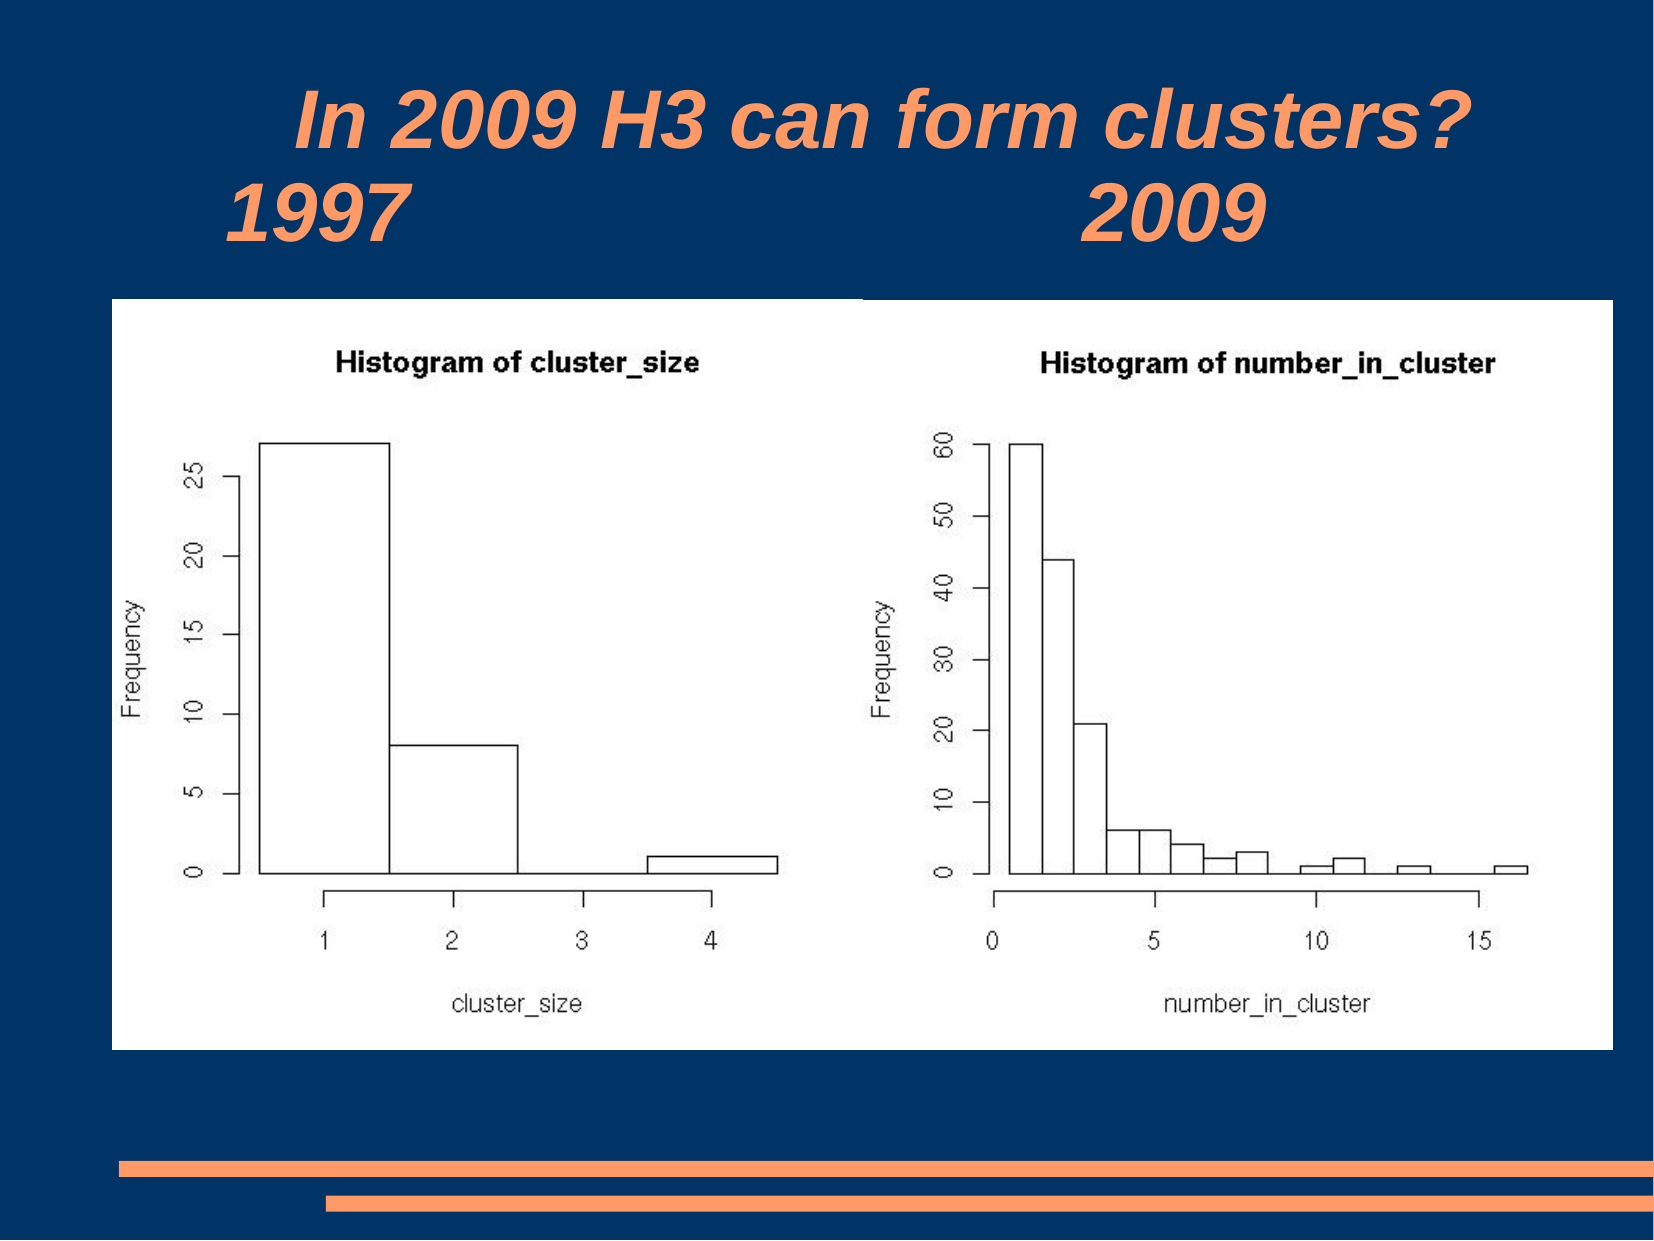

# In 2009 H3 can form clusters? 1997 2009